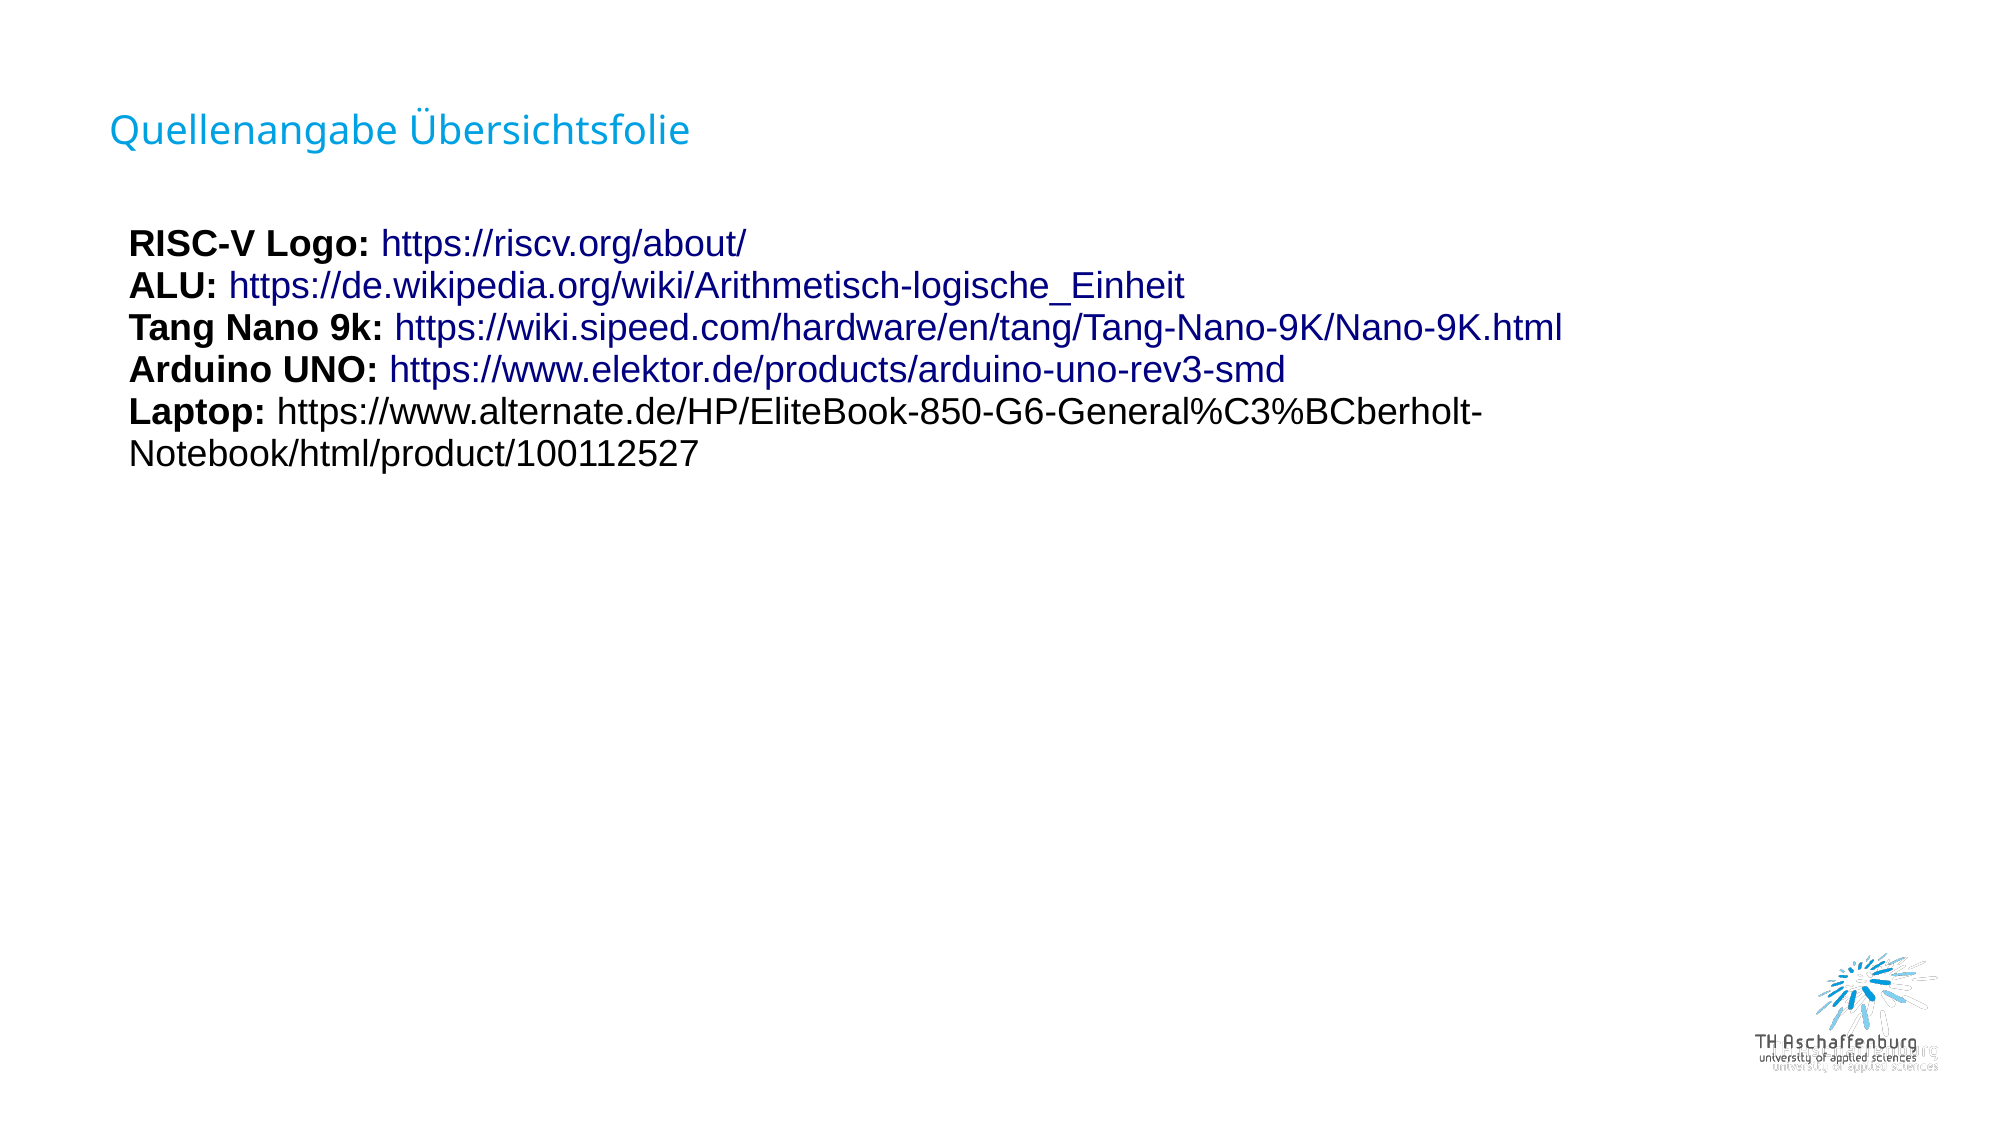

# Quellenangabe Übersichtsfolie
RISC-V Logo: https://riscv.org/about/
ALU: https://de.wikipedia.org/wiki/Arithmetisch-logische_Einheit
Tang Nano 9k: https://wiki.sipeed.com/hardware/en/tang/Tang-Nano-9K/Nano-9K.html
Arduino UNO: https://www.elektor.de/products/arduino-uno-rev3-smd
Laptop: https://www.alternate.de/HP/EliteBook-850-G6-General%C3%BCberholt-Notebook/html/product/100112527